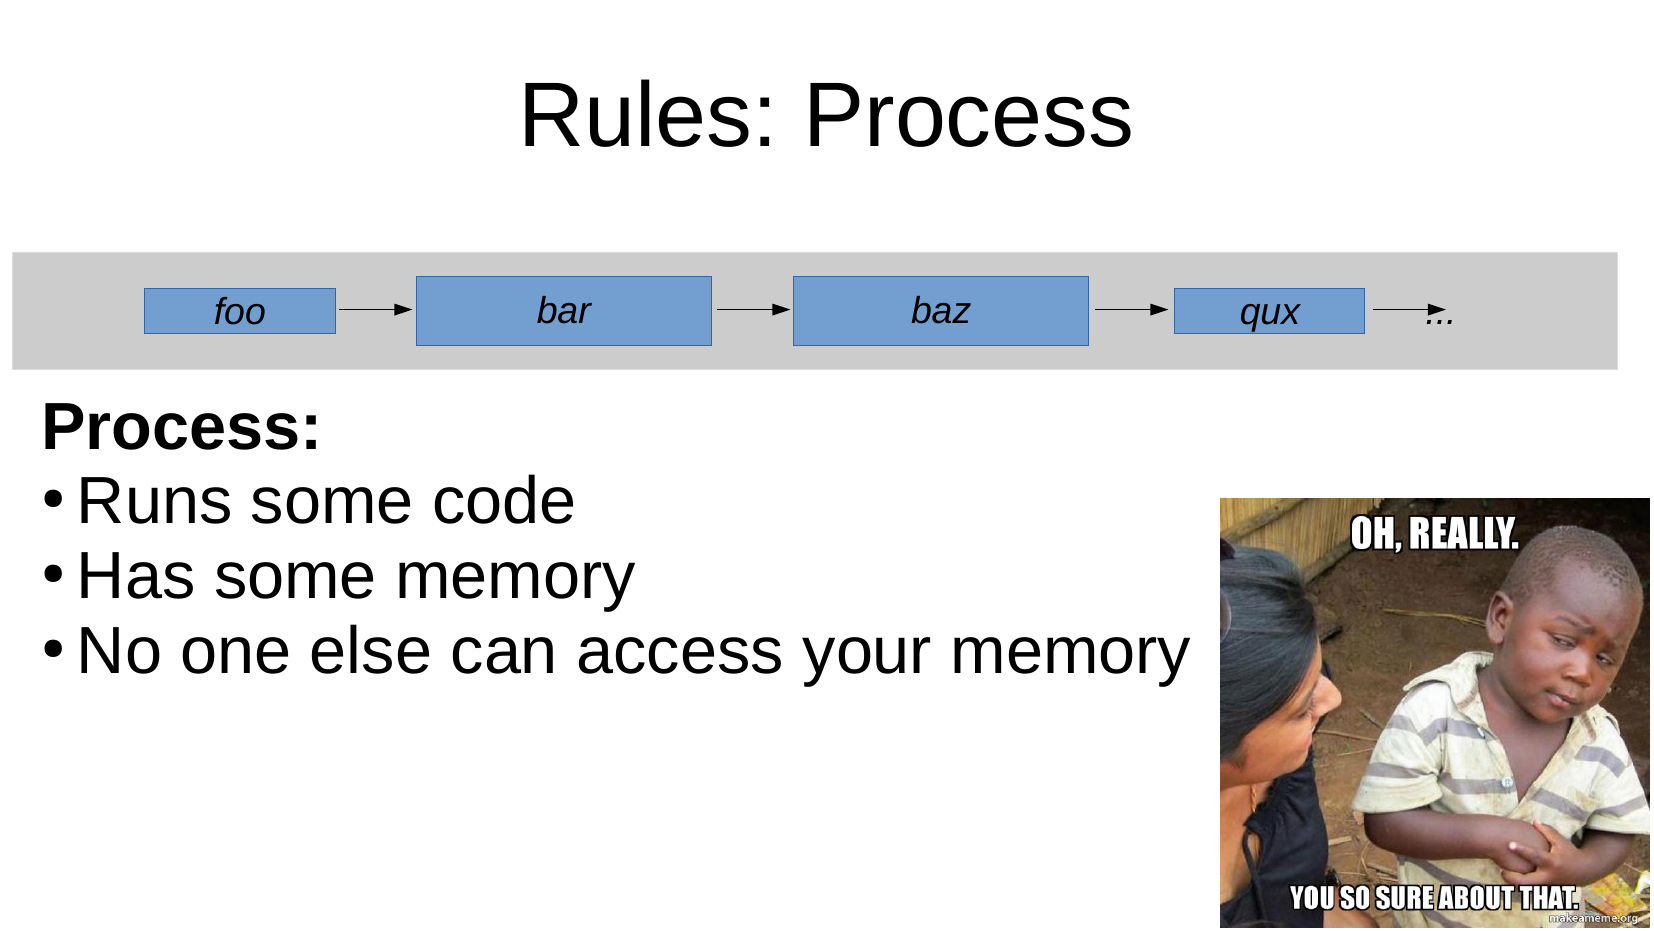

# Rules: Process
bar
baz
...
foo
qux
Process:
Runs some code
Has some memory
No one else can access your memory